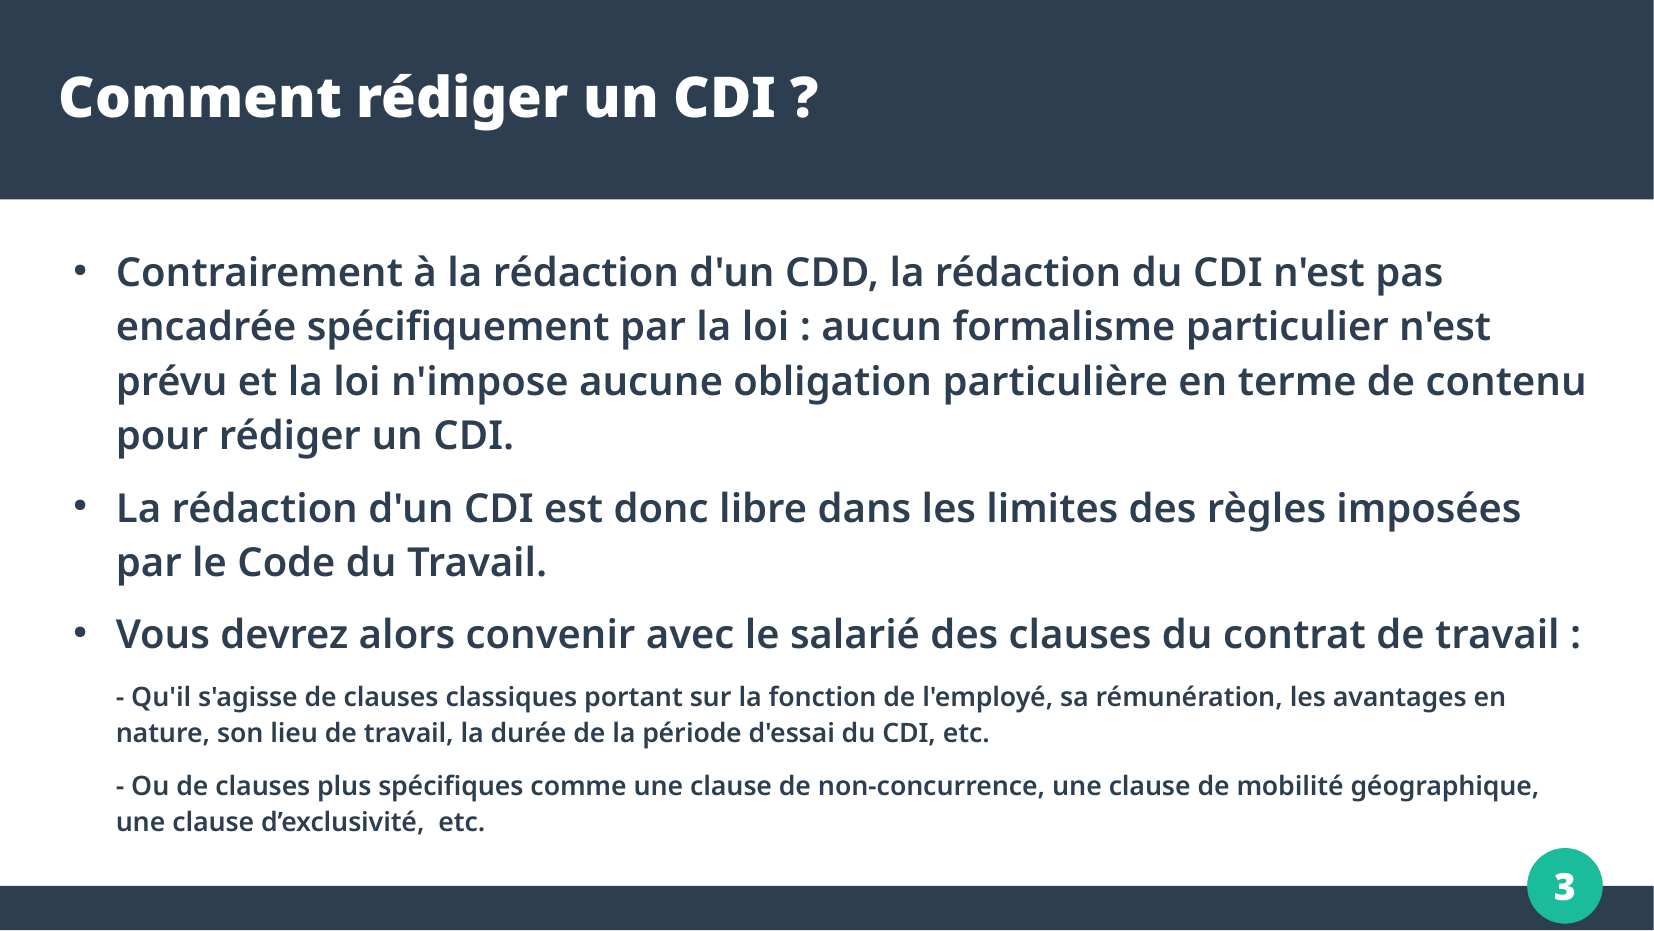

# Comment rédiger un CDI ?
Contrairement à la rédaction d'un CDD, la rédaction du CDI n'est pas encadrée spécifiquement par la loi : aucun formalisme particulier n'est prévu et la loi n'impose aucune obligation particulière en terme de contenu pour rédiger un CDI.
La rédaction d'un CDI est donc libre dans les limites des règles imposées par le Code du Travail.
Vous devrez alors convenir avec le salarié des clauses du contrat de travail :
- Qu'il s'agisse de clauses classiques portant sur la fonction de l'employé, sa rémunération, les avantages en nature, son lieu de travail, la durée de la période d'essai du CDI, etc.
- Ou de clauses plus spécifiques comme une clause de non-concurrence, une clause de mobilité géographique, une clause d’exclusivité, etc.